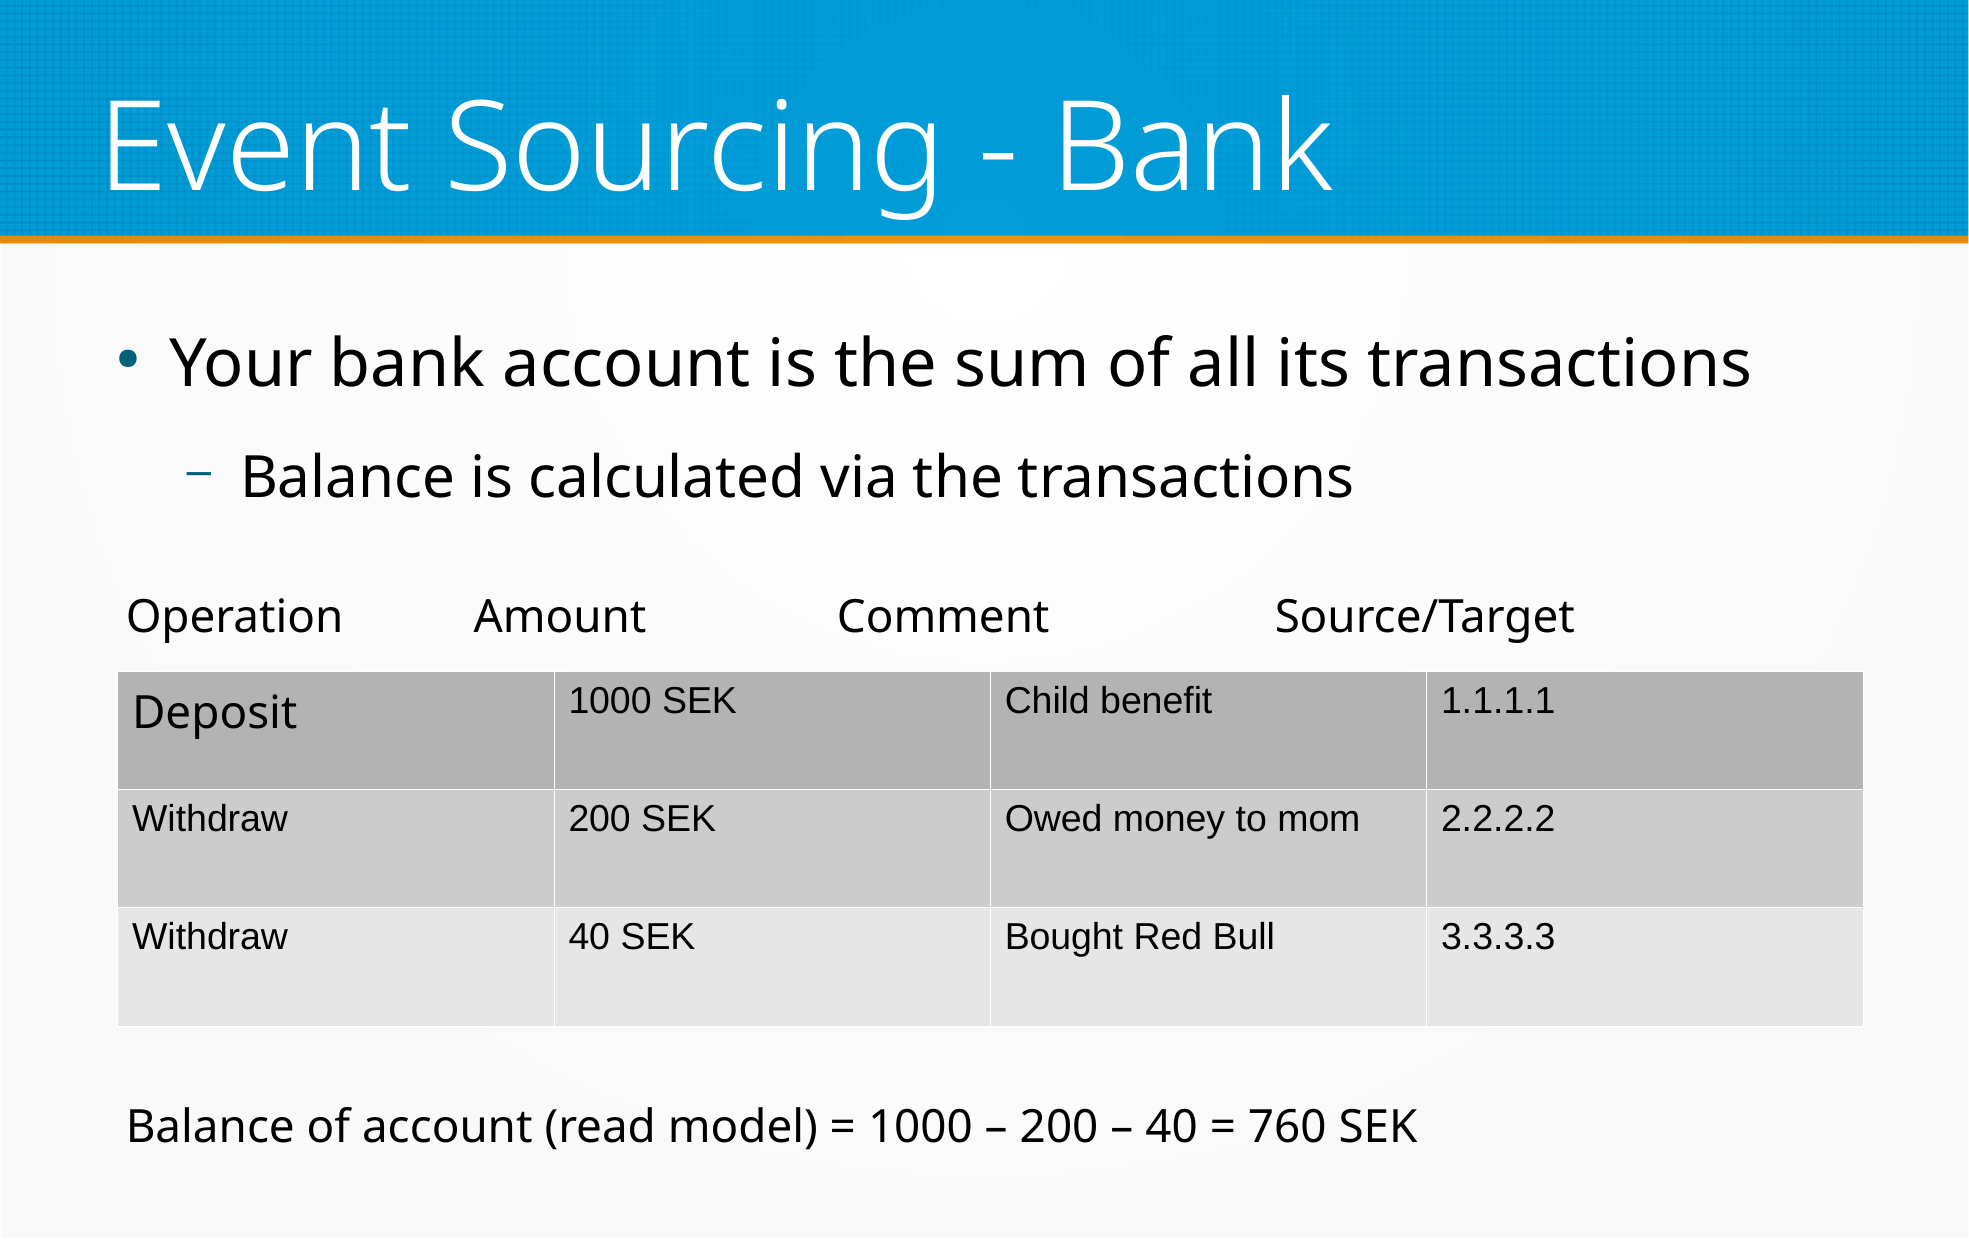

# Event Sourcing - Bank
Your bank account is the sum of all its transactions
Balance is calculated via the transactions
Operation		 Amount			 Comment			 Source/Target
| Deposit | 1000 SEK | Child benefit | 1.1.1.1 |
| --- | --- | --- | --- |
| Withdraw | 200 SEK | Owed money to mom | 2.2.2.2 |
| Withdraw | 40 SEK | Bought Red Bull | 3.3.3.3 |
Balance of account (read model) = 1000 – 200 – 40 = 760 SEK